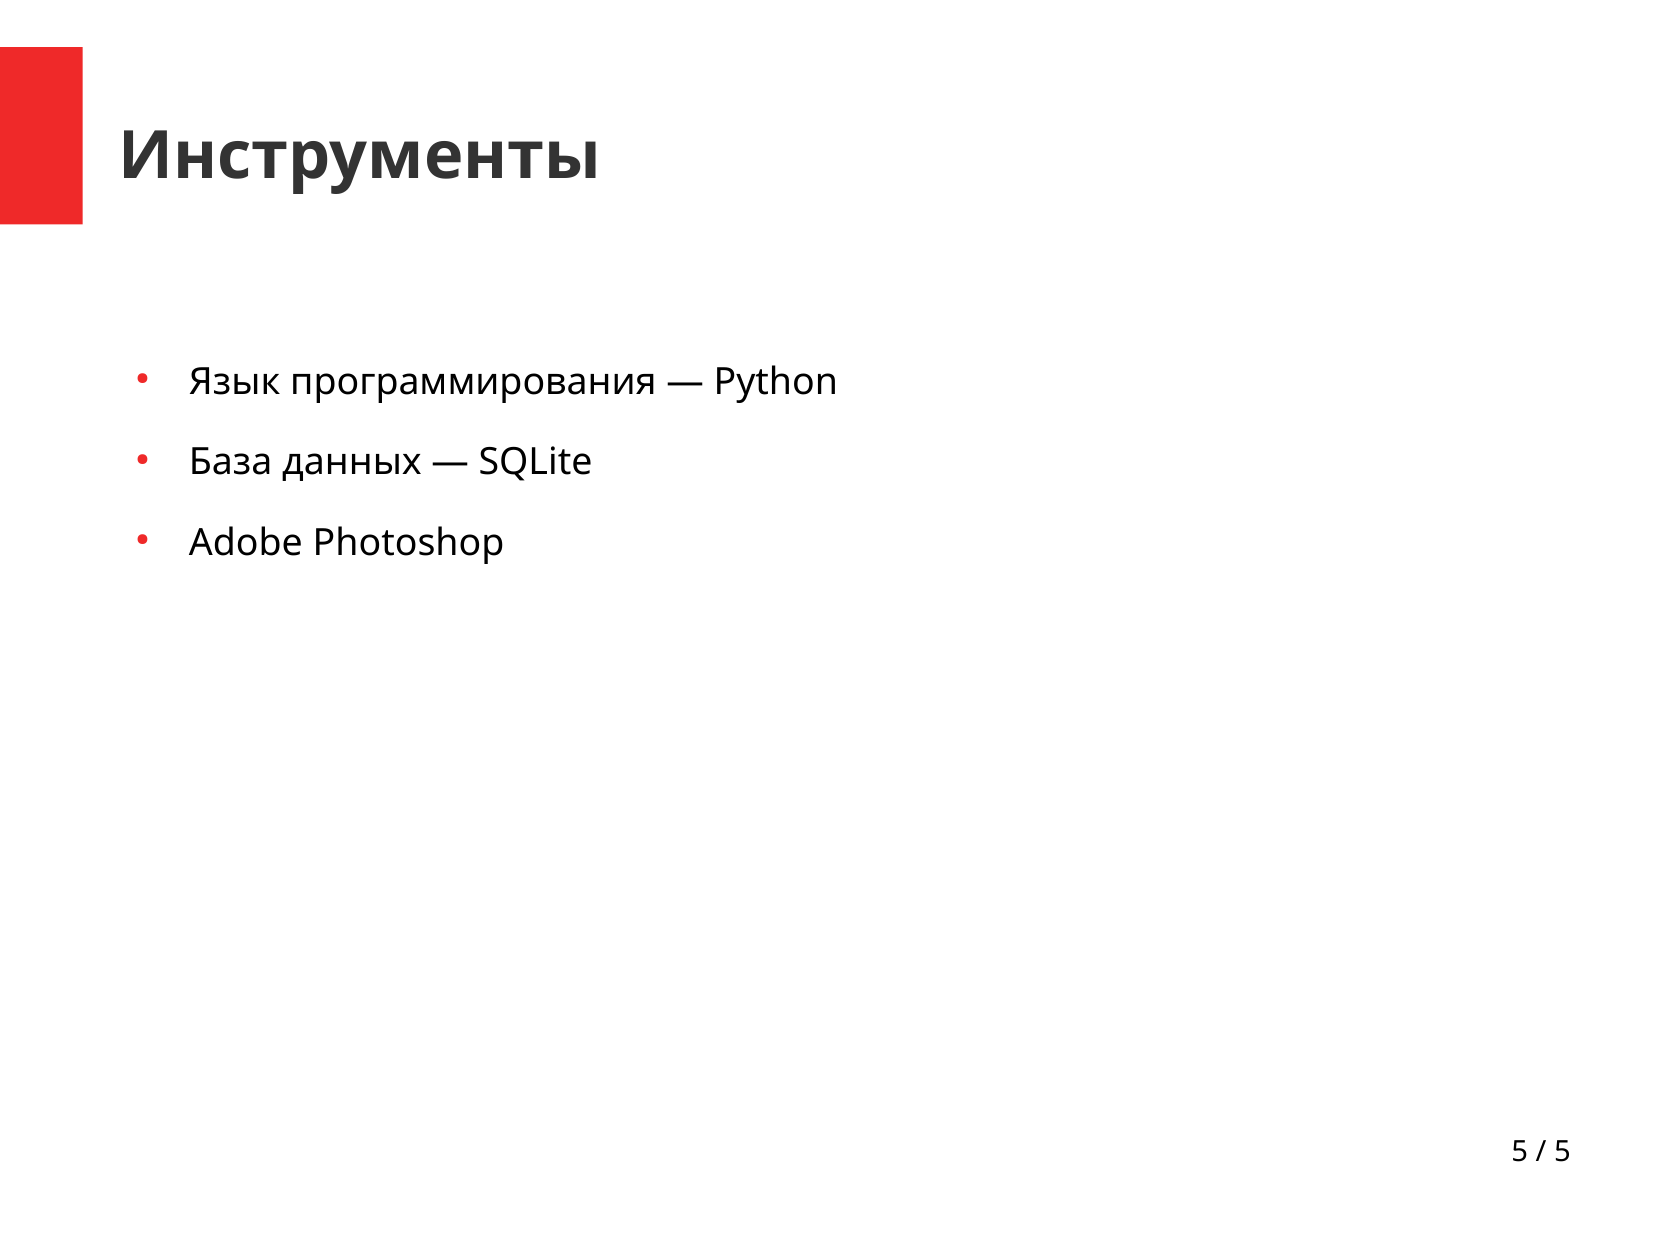

# Инструменты
Язык программирования — Python
База данных — SQLite
Adobe Photoshop
5